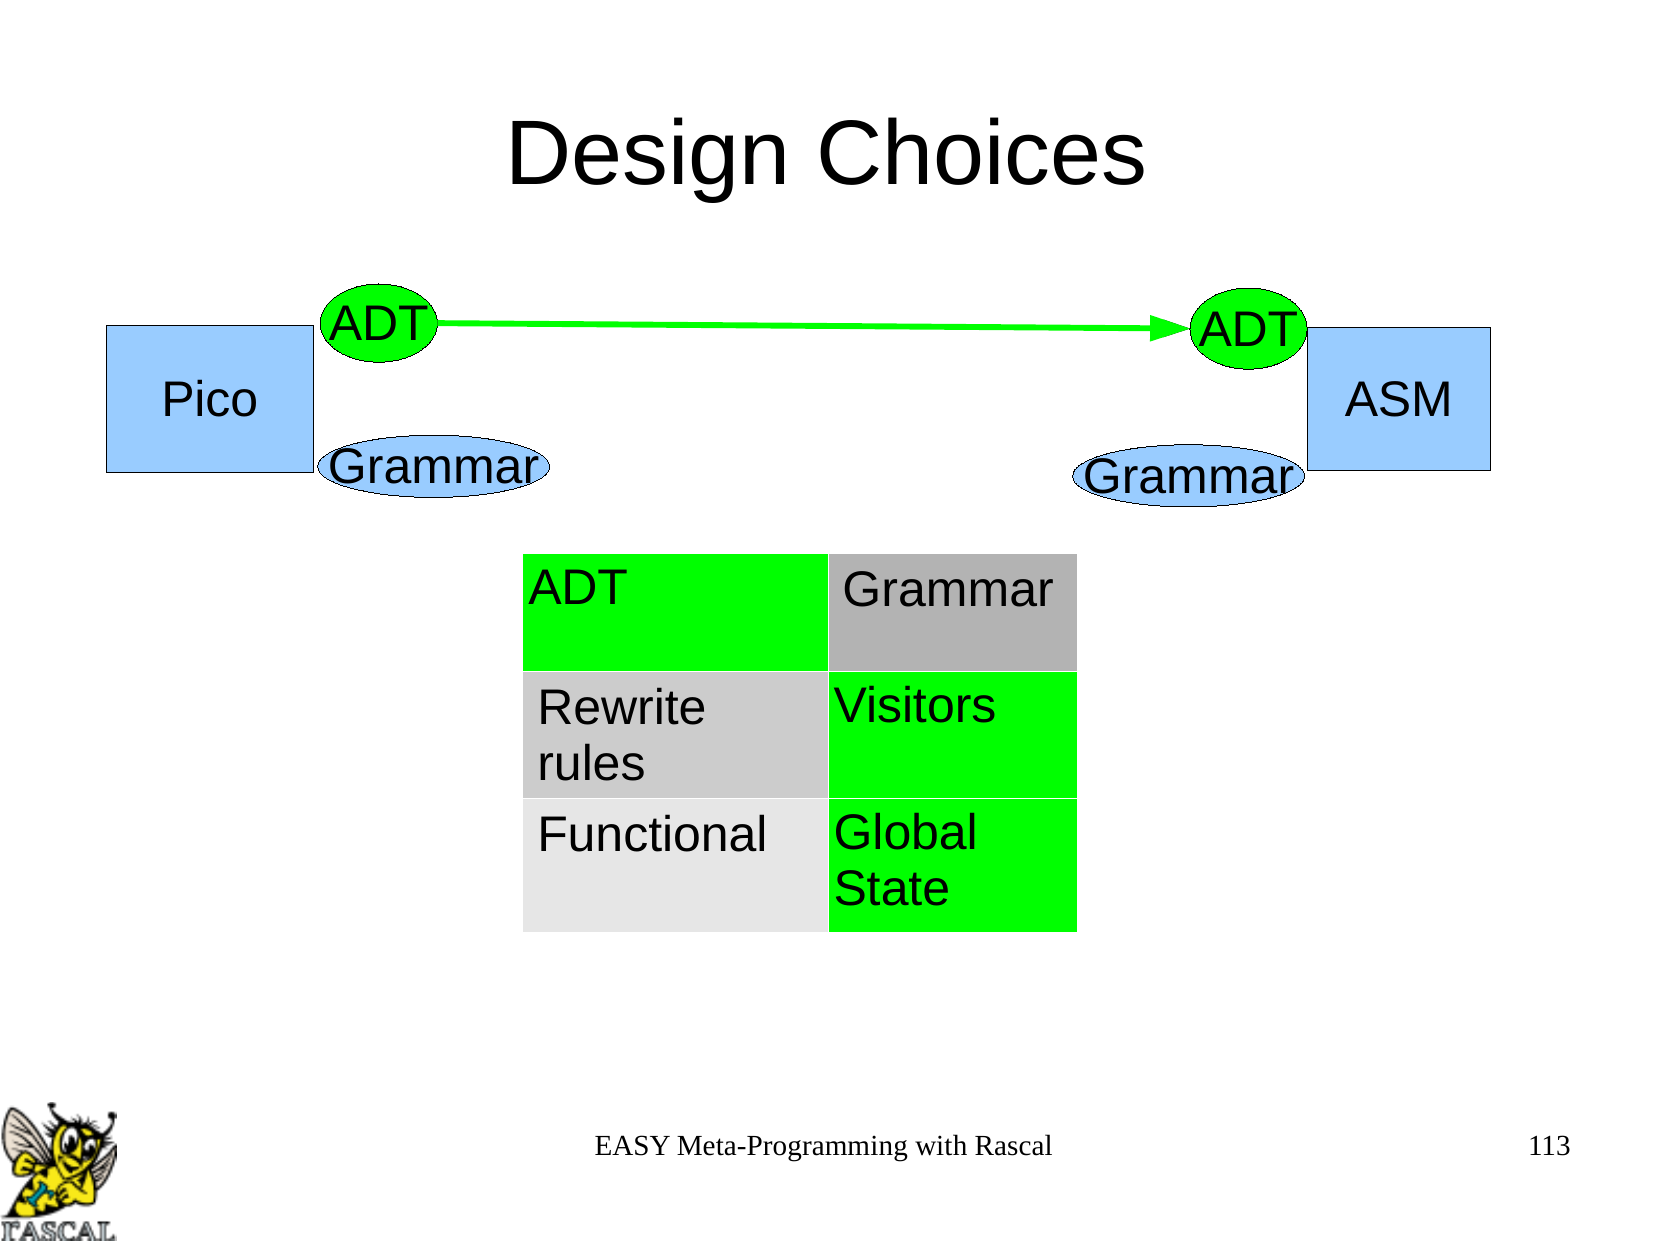

# Design Choices
ADT
ADT
Pico
ASM
Grammar
Grammar
| ADT | Grammar |
| --- | --- |
| Rewrite rules | Visitors |
| Functional | Global State |
113